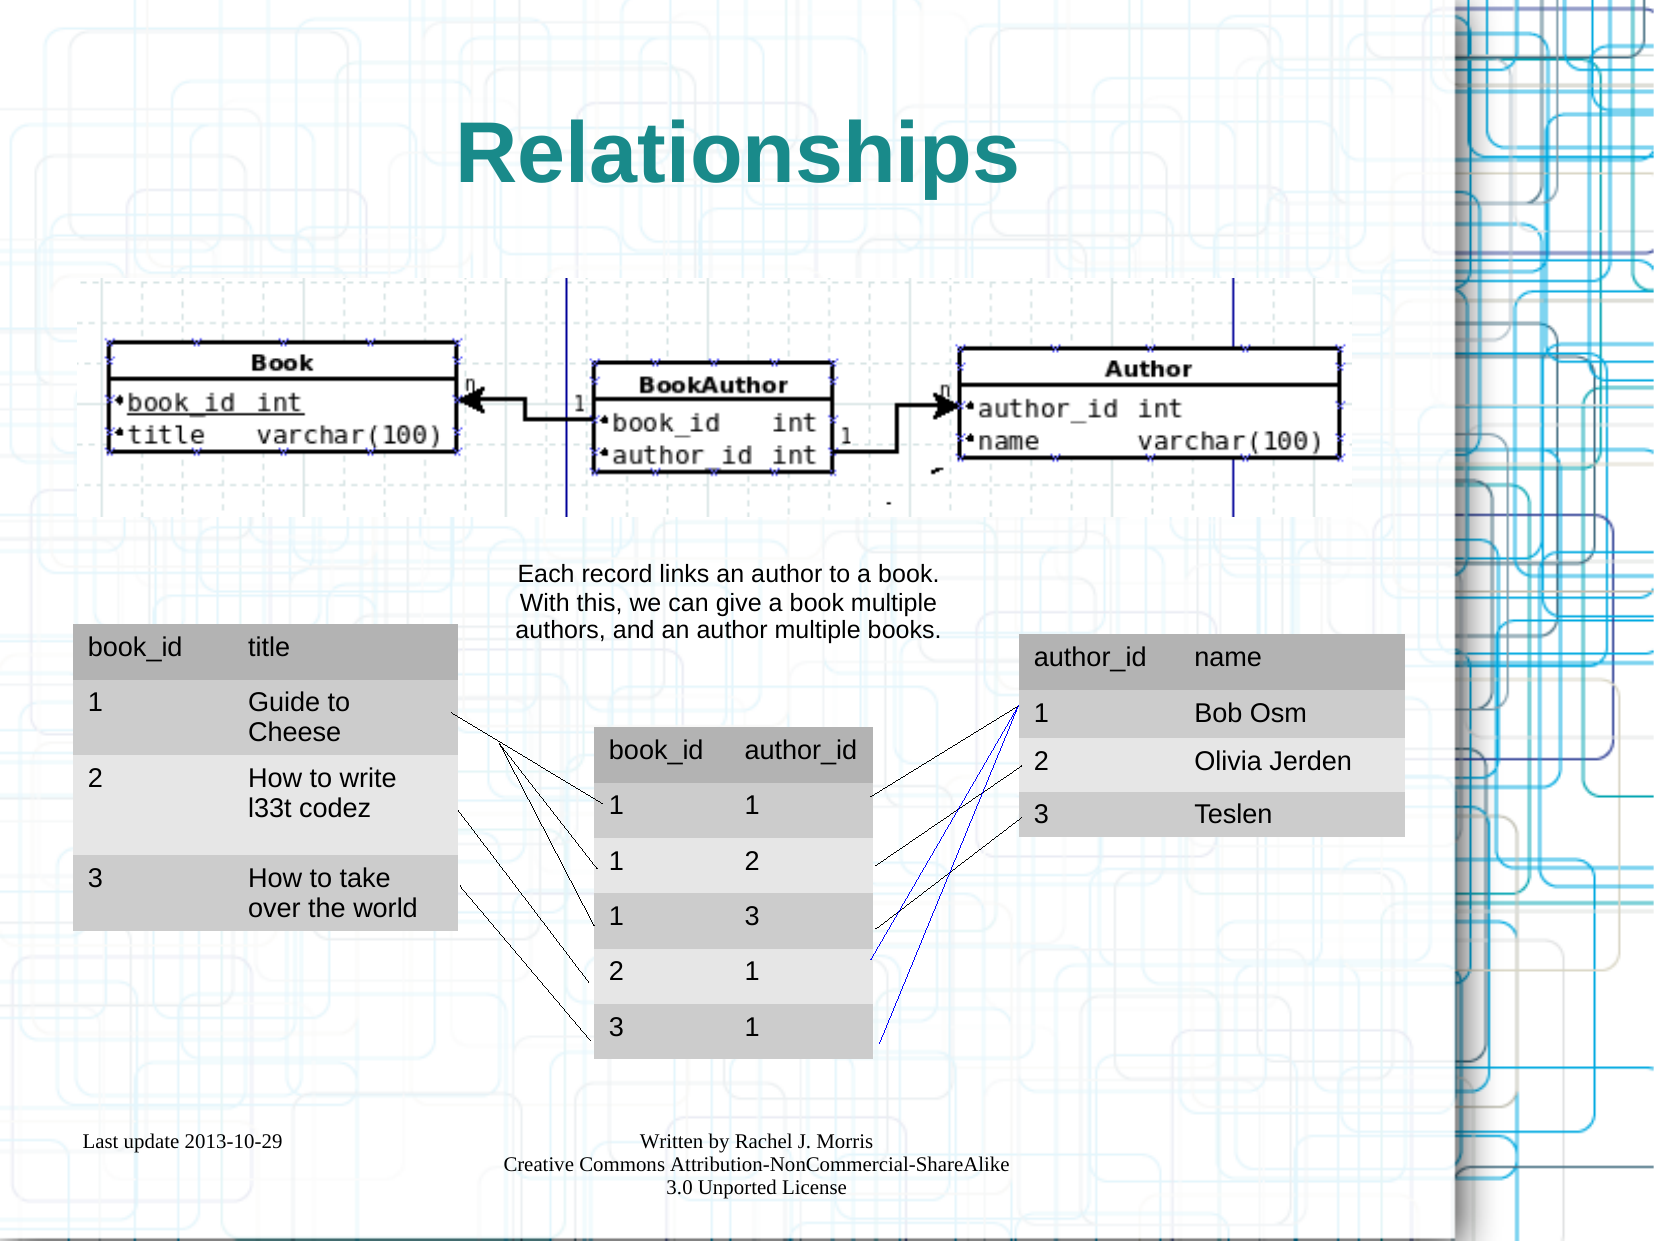

# Relationships
Each record links an author to a book. With this, we can give a book multiple authors, and an author multiple books.
| book\_id | title |
| --- | --- |
| 1 | Guide to Cheese |
| 2 | How to write l33t codez |
| 3 | How to take over the world |
| author\_id | name |
| --- | --- |
| 1 | Bob Osm |
| 2 | Olivia Jerden |
| 3 | Teslen |
| book\_id | author\_id |
| --- | --- |
| 1 | 1 |
| 1 | 2 |
| 1 | 3 |
| 2 | 1 |
| 3 | 1 |